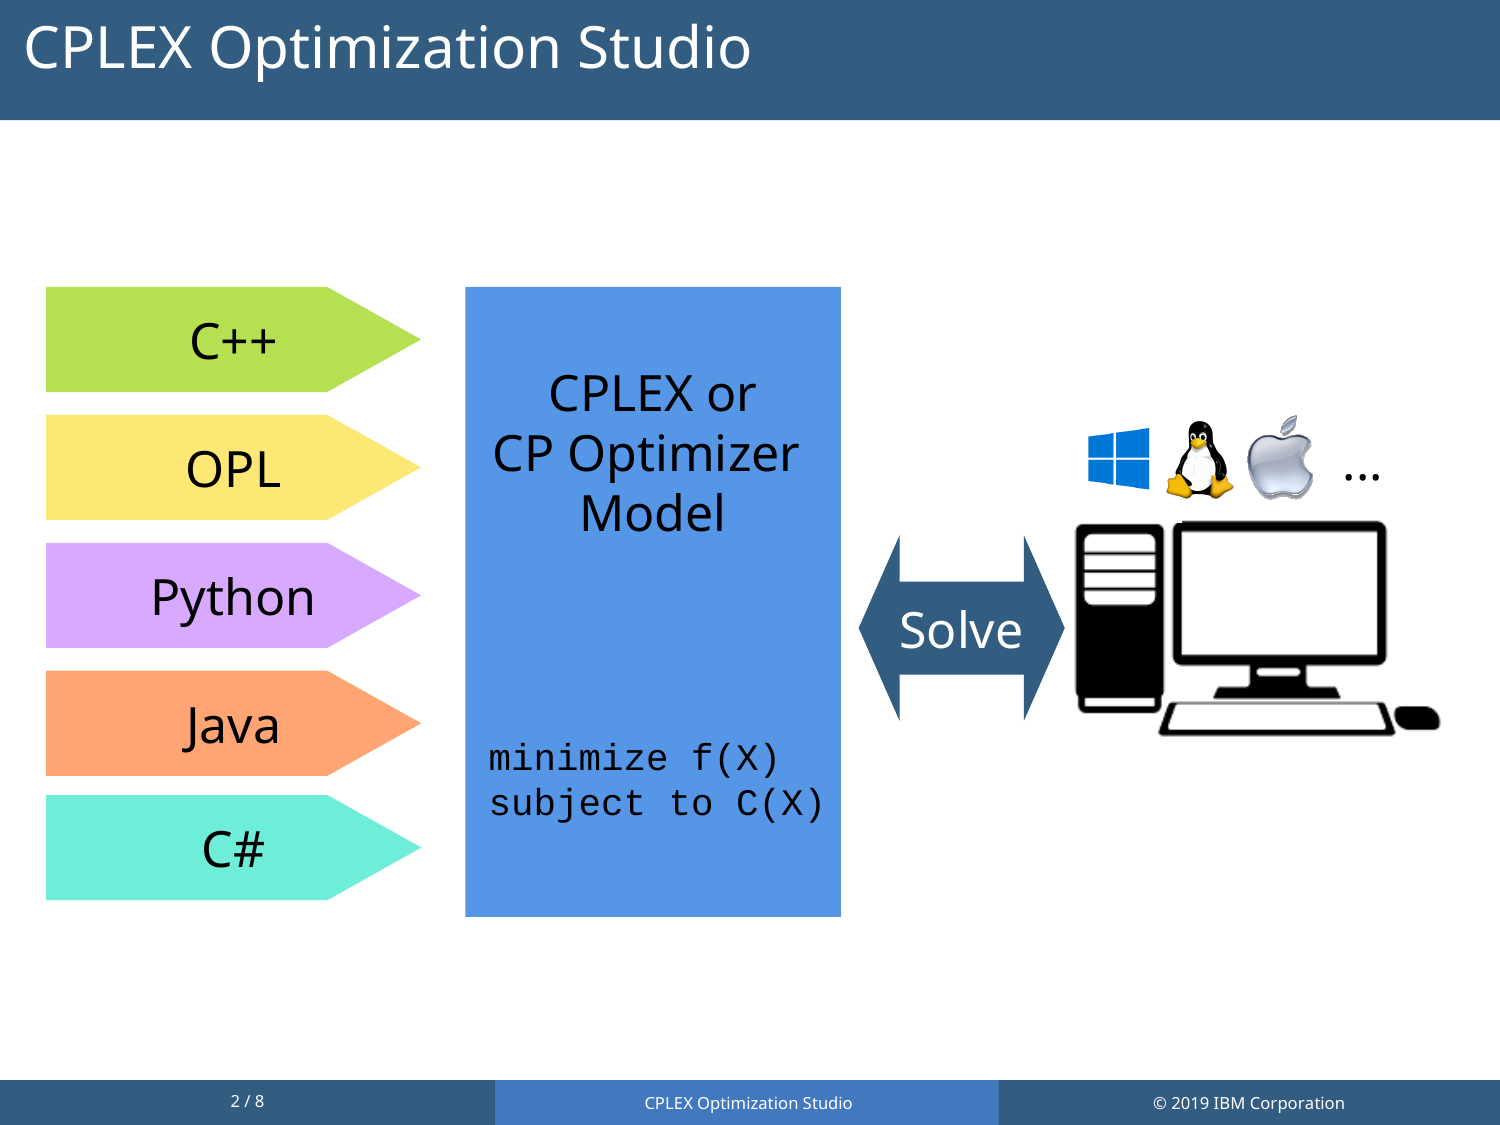

# CPLEX Optimization Studio
CPLEX or
CP Optimizer
Model
C++
OPL
Python
Java
C#
...
Solve
minimize f(X)
subject to C(X)